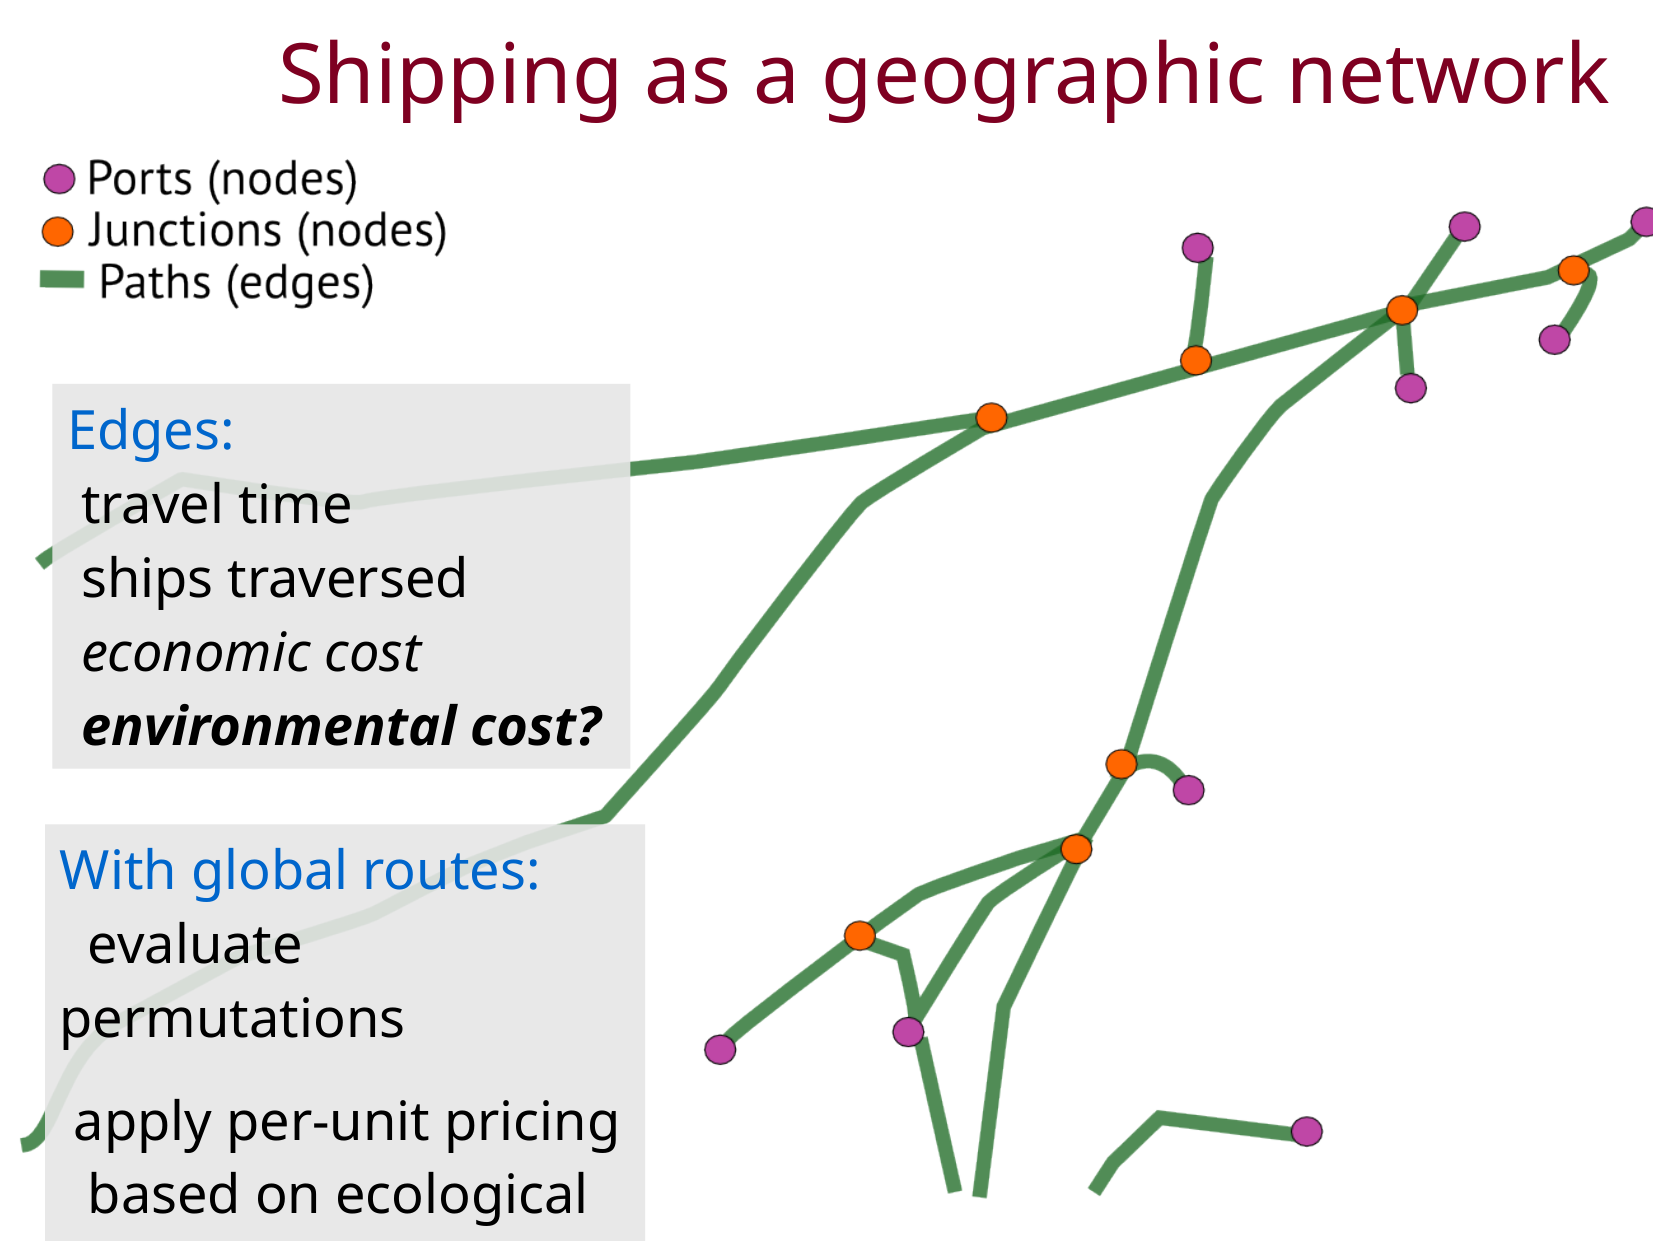

Shipping as a geographic network
Edges:
 travel time
 ships traversed
 economic cost
 environmental cost?
With global routes:
 evaluate permutations
 apply per-unit pricing
 based on ecological
 knowledge